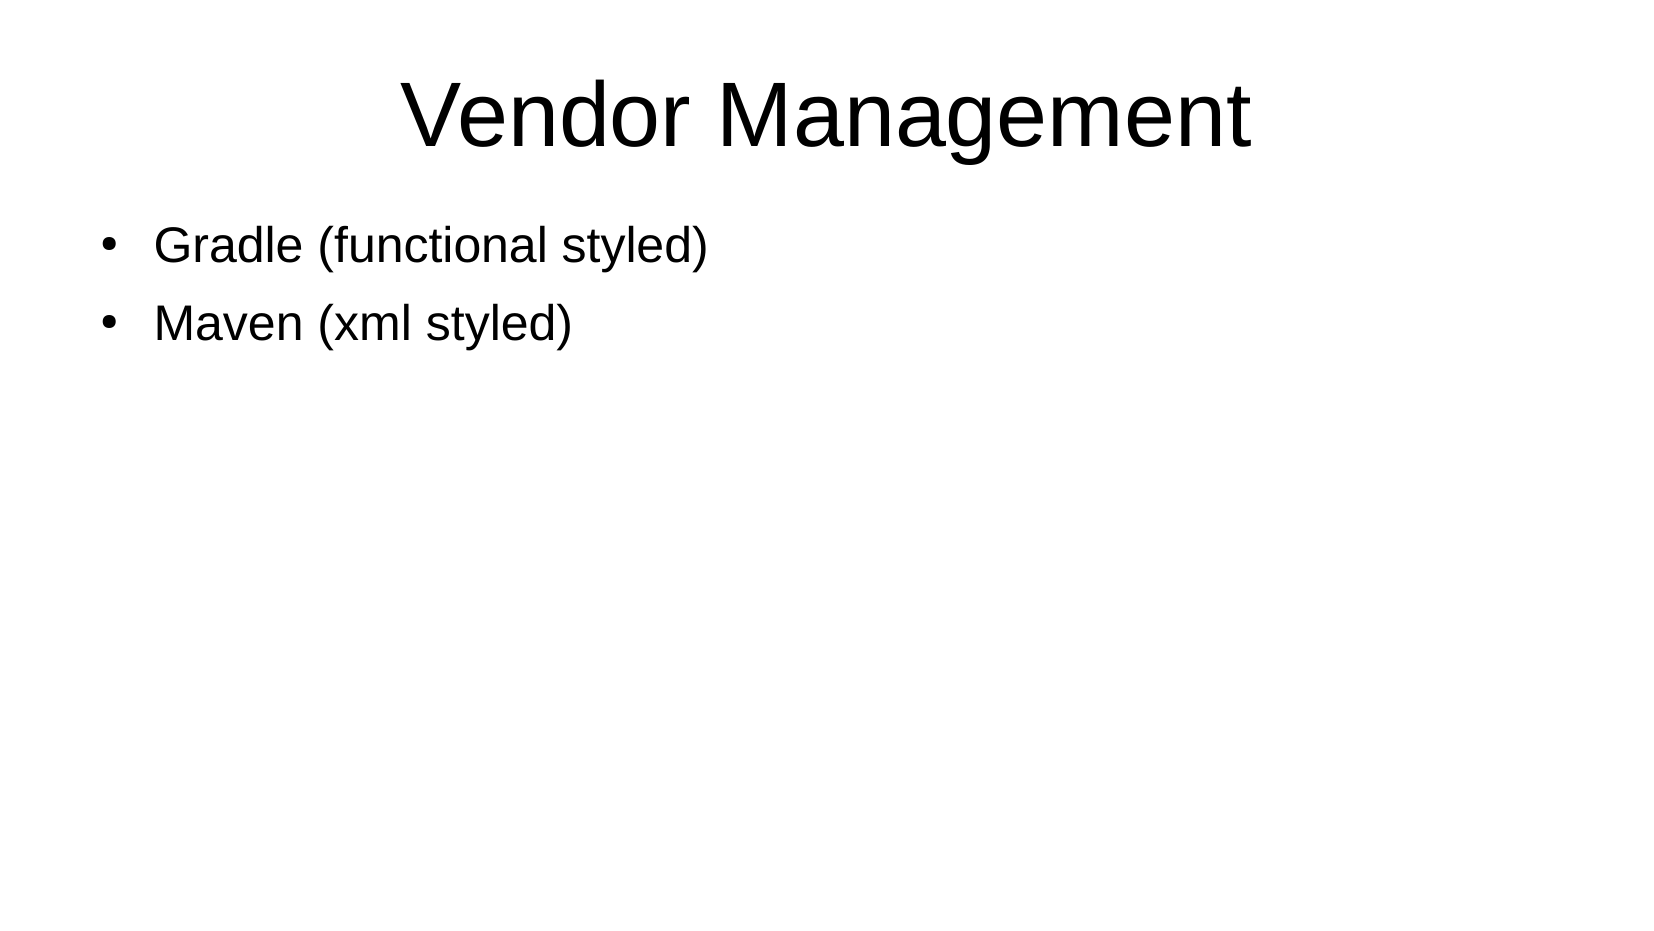

# Vendor Management
Gradle (functional styled)
Maven (xml styled)